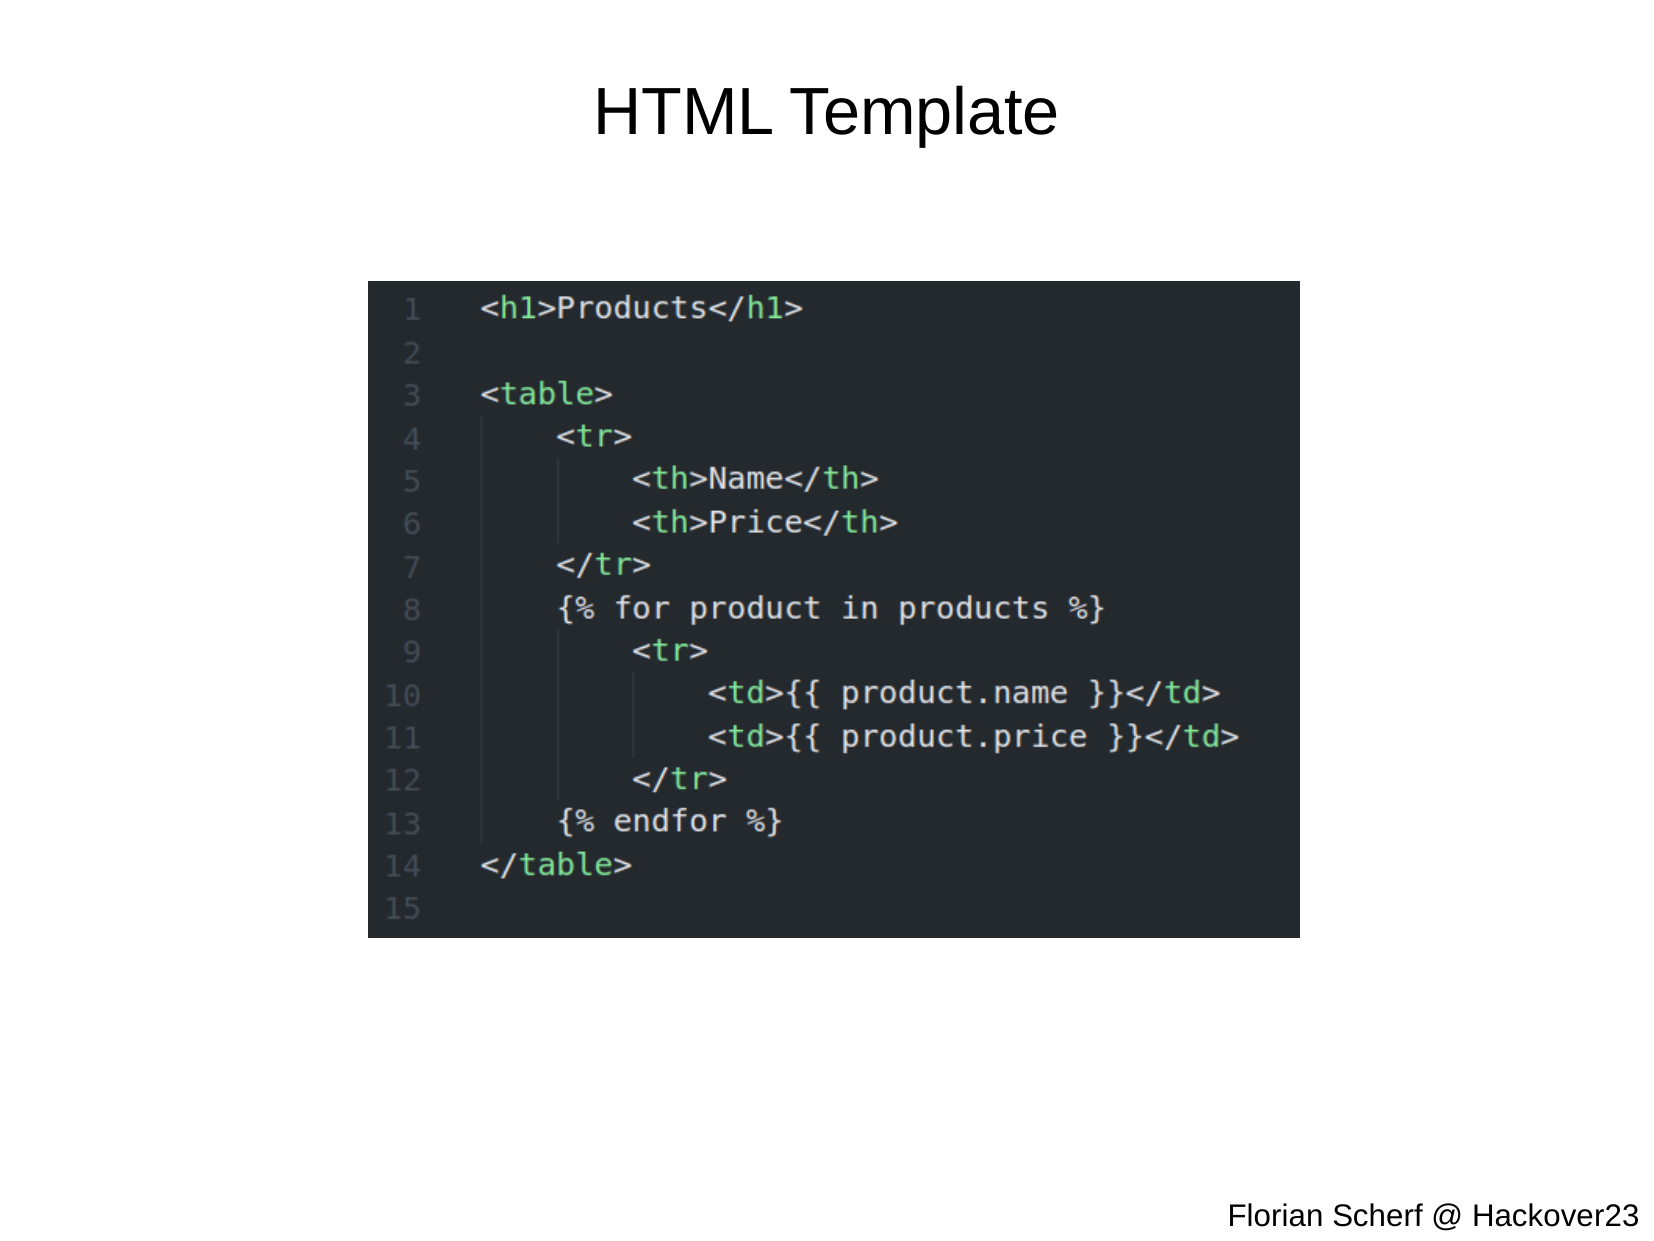

# HTML Template
Florian Scherf @ Hackover23